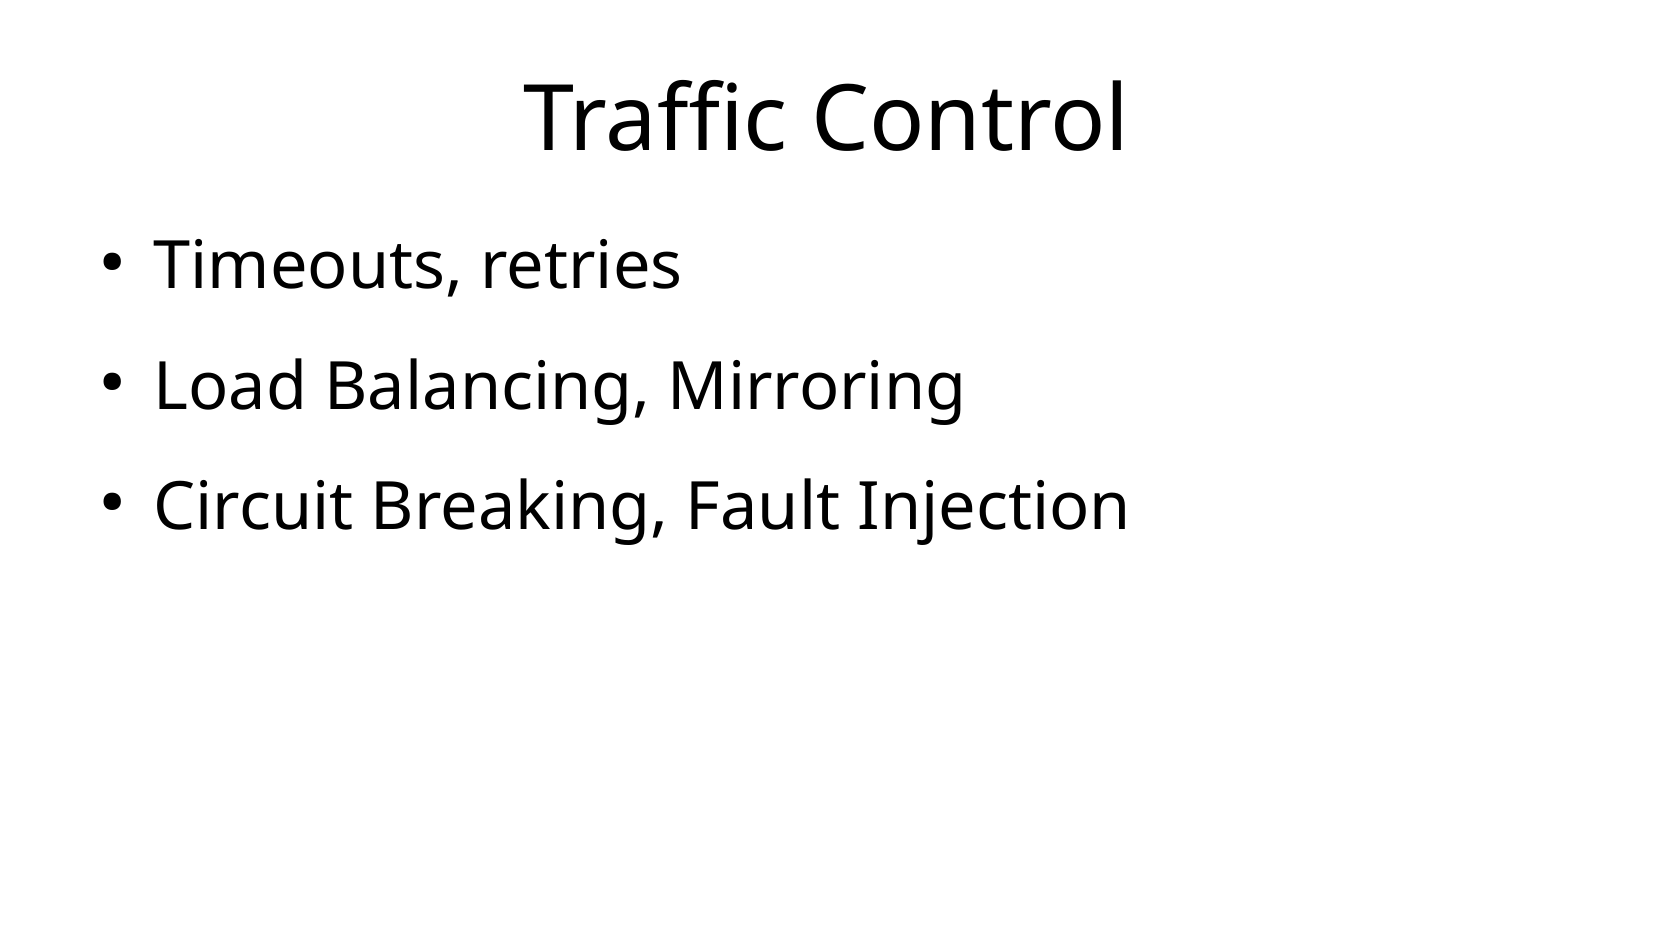

# Traffic Control
Timeouts, retries
Load Balancing, Mirroring
Circuit Breaking, Fault Injection